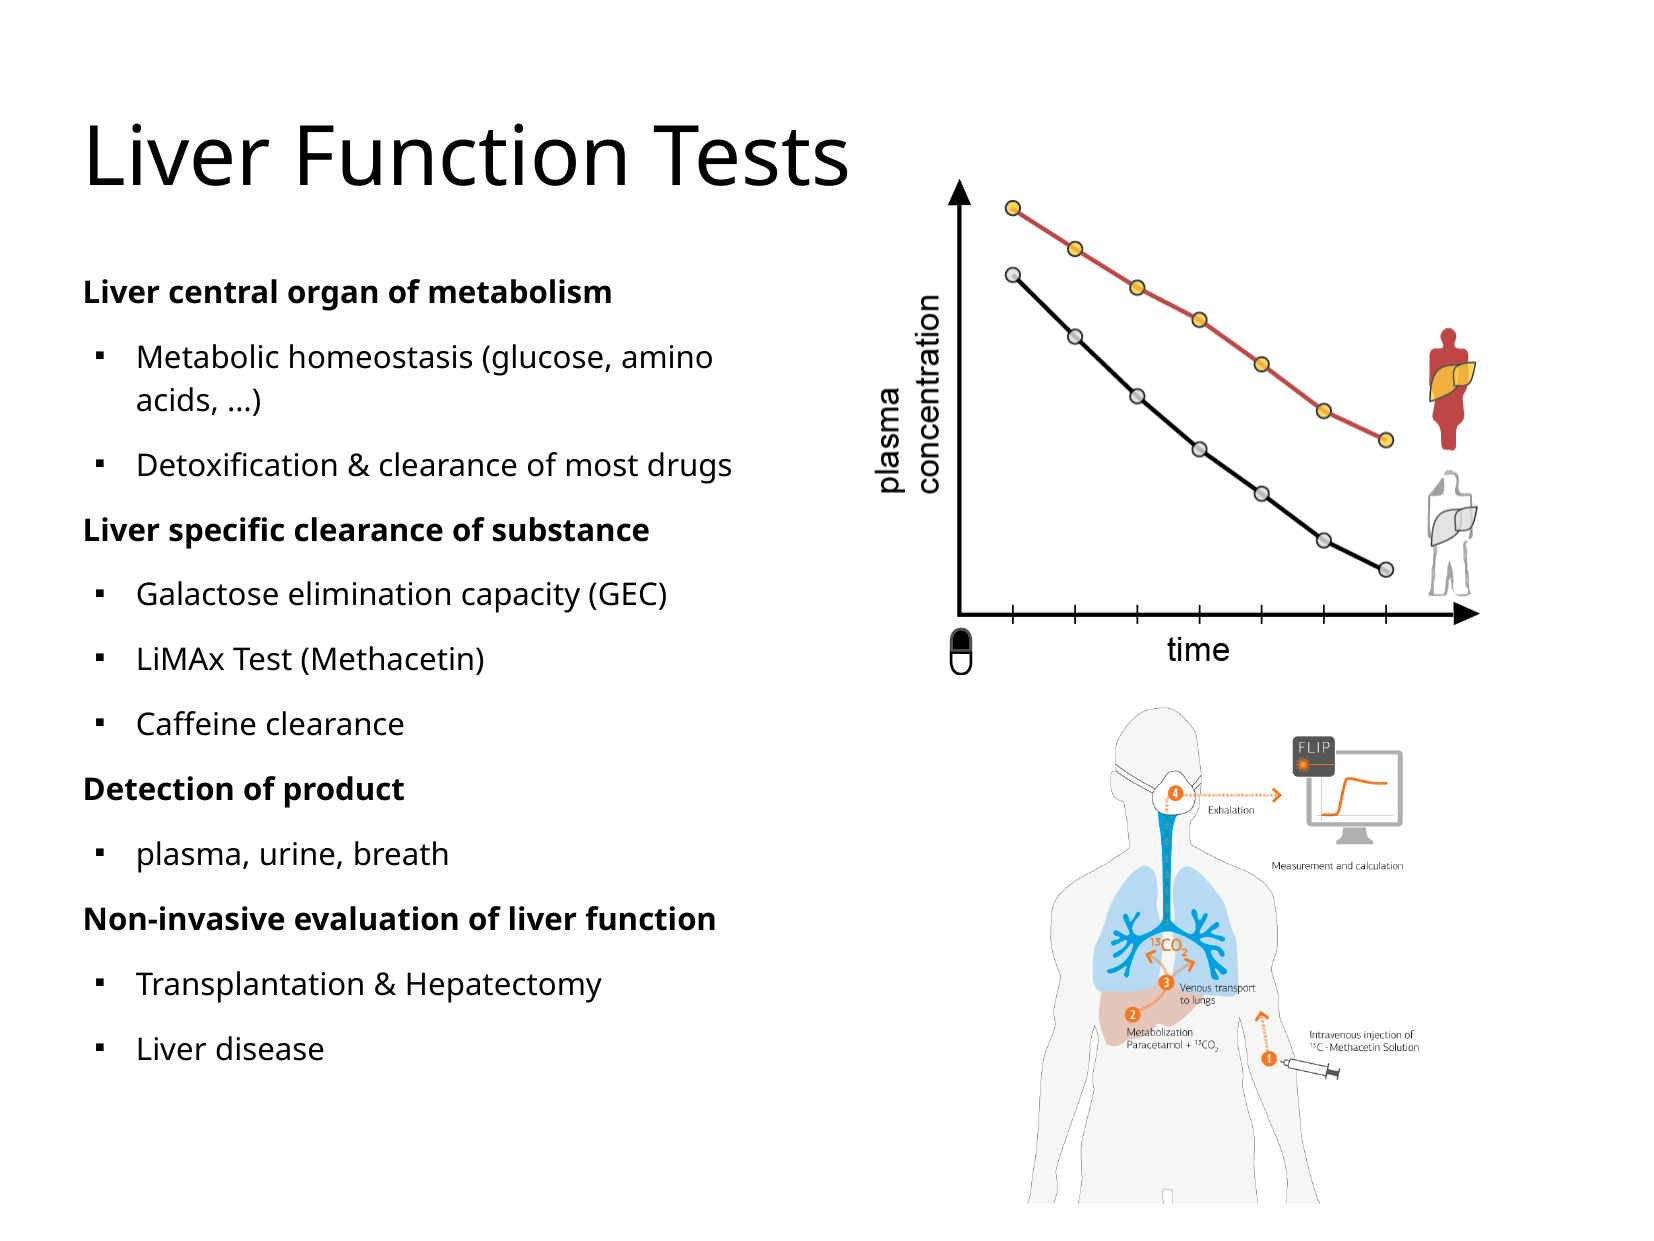

# Liver Function Tests
Liver central organ of metabolism
Metabolic homeostasis (glucose, amino acids, …)
Detoxification & clearance of most drugs
Liver specific clearance of substance
Galactose elimination capacity (GEC)
LiMAx Test (Methacetin)
Caffeine clearance
Detection of product
plasma, urine, breath
Non-invasive evaluation of liver function
Transplantation & Hepatectomy
Liver disease